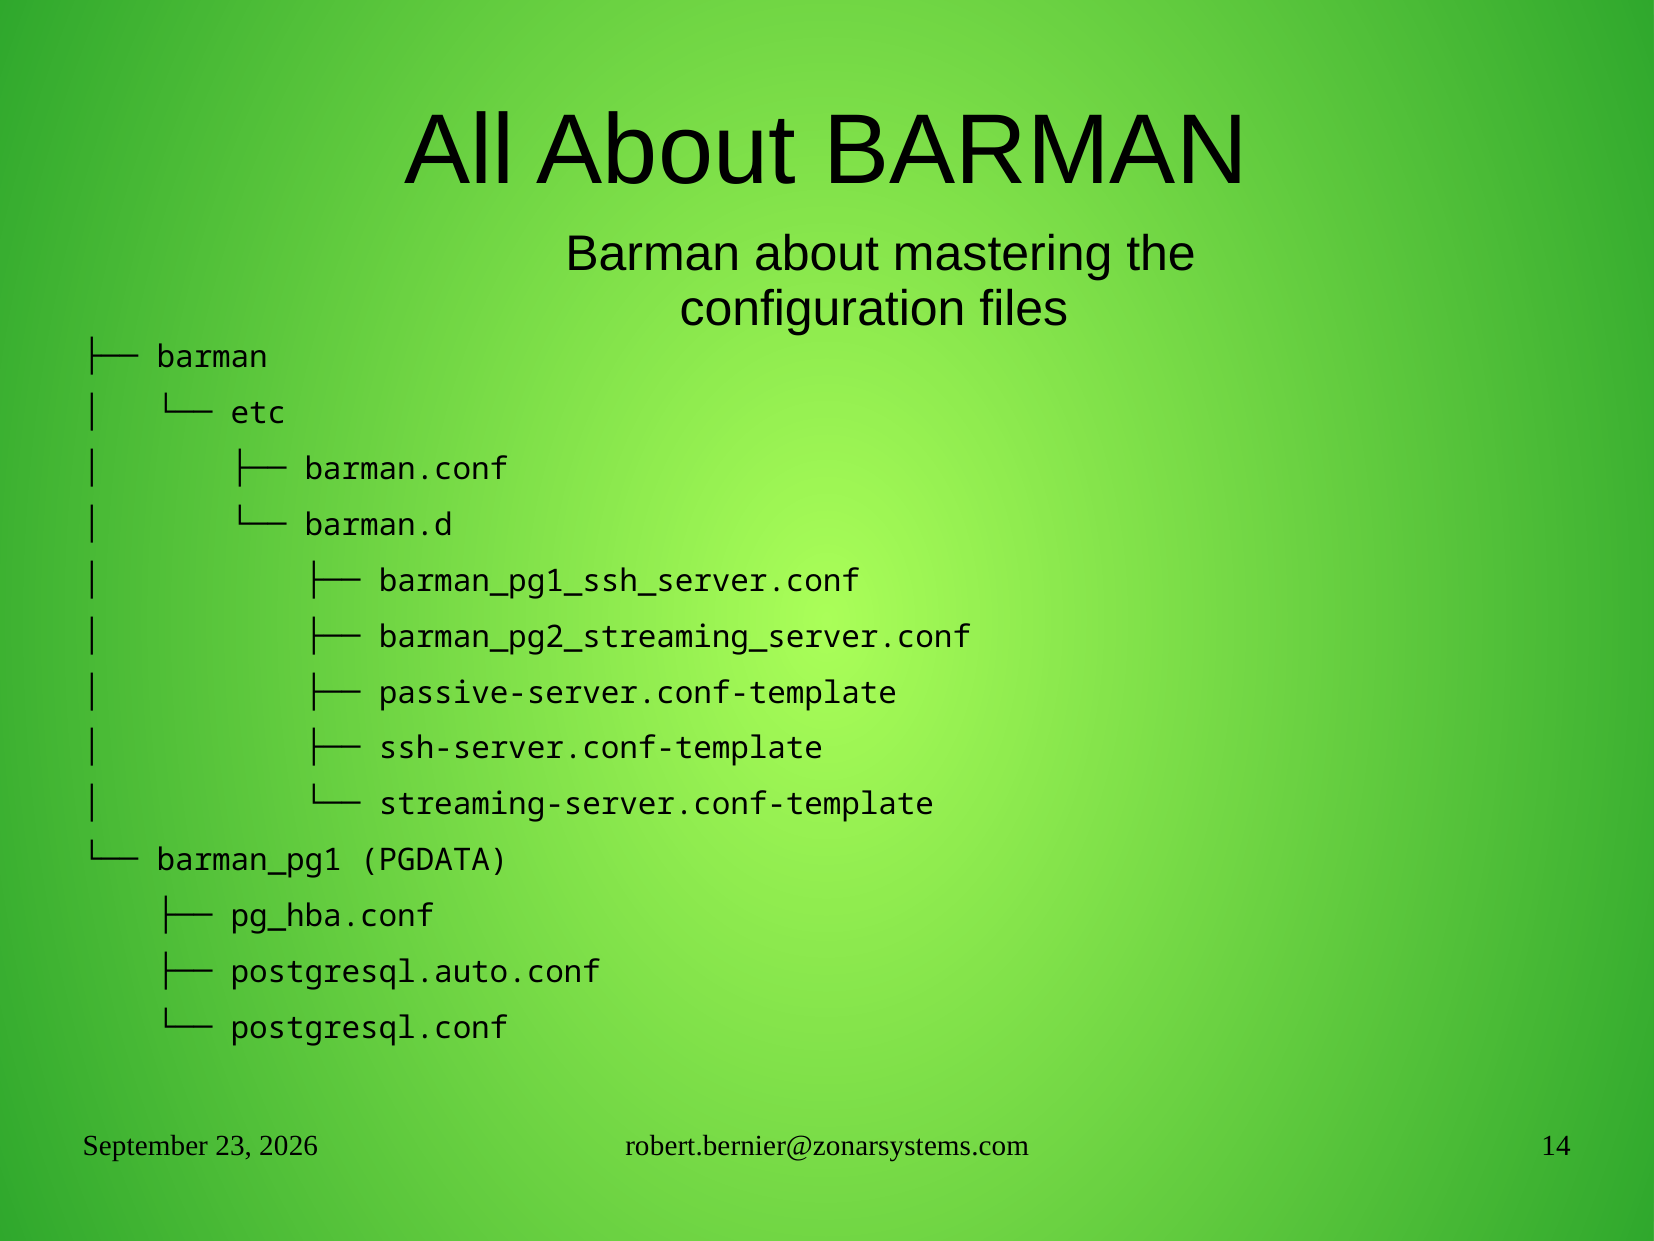

# All About BARMAN
 Barman about mastering the configuration files
├── barman
│   └── etc
│   ├── barman.conf
│   └── barman.d
│      ├── barman_pg1_ssh_server.conf
│      ├── barman_pg2_streaming_server.conf
│      ├── passive-server.conf-template
│      ├── ssh-server.conf-template
│      └── streaming-server.conf-template
└── barman_pg1 (PGDATA)
 ├── pg_hba.conf
 ├── postgresql.auto.conf
 └── postgresql.conf
robert.bernier@zonarsystems.com
14